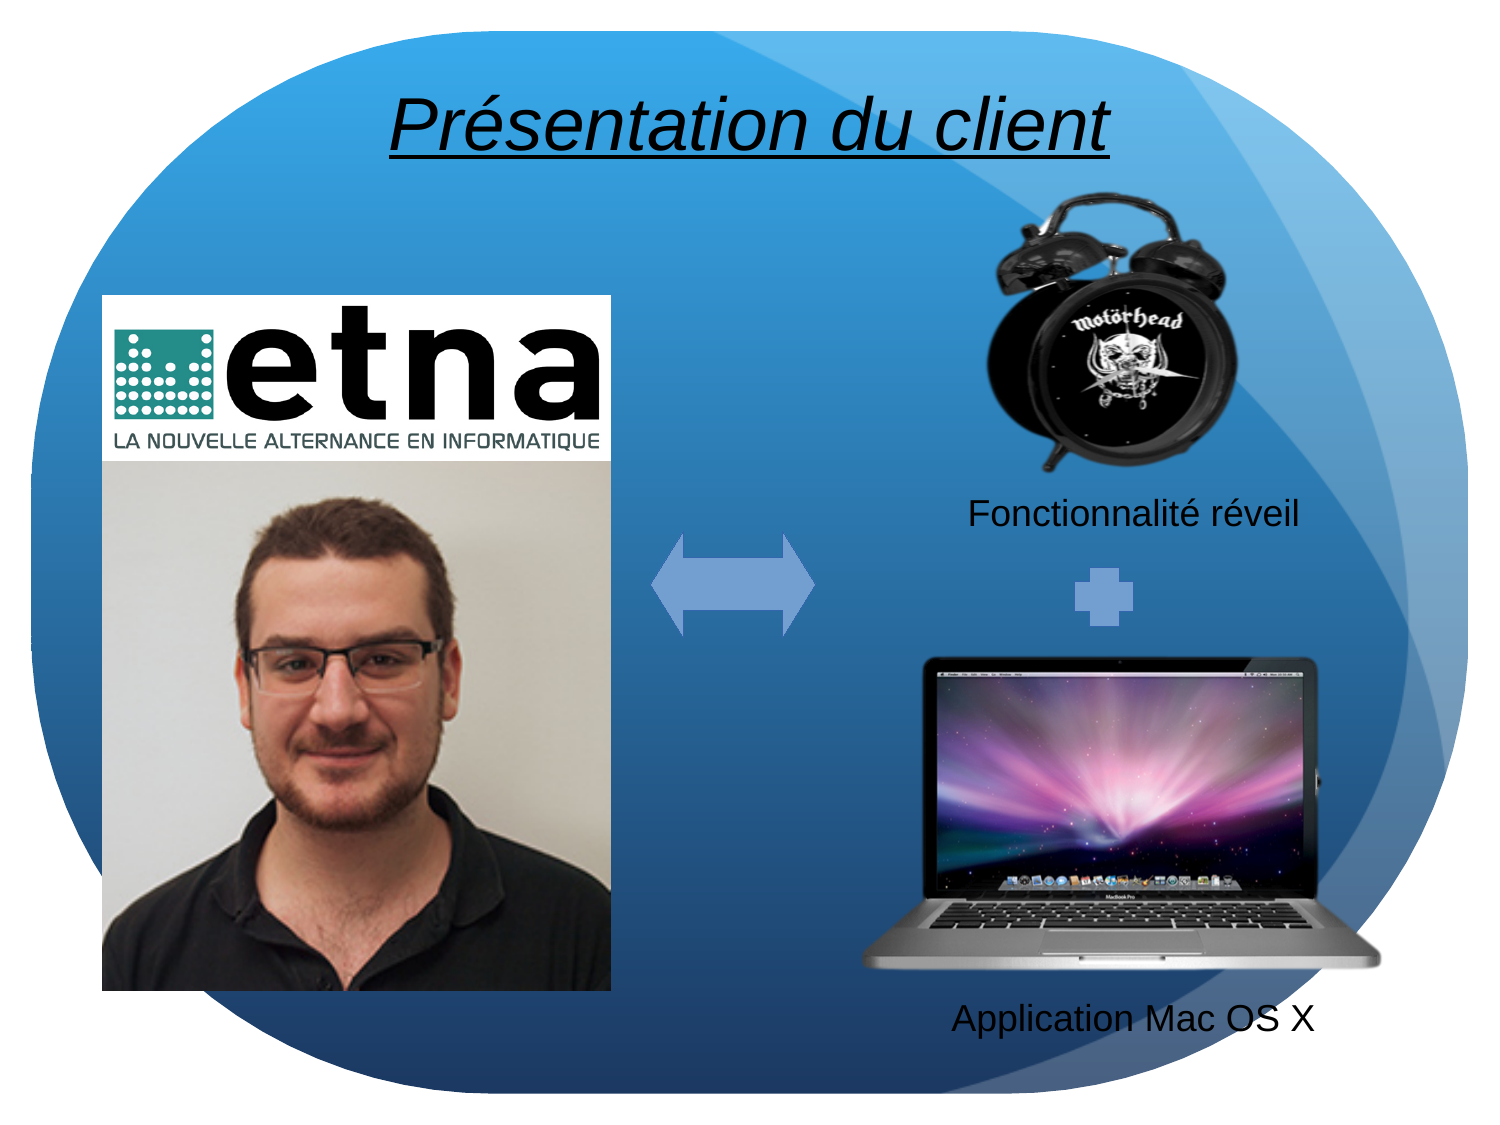

Présentation du client
Fonctionnalité réveil
Application Mac OS X